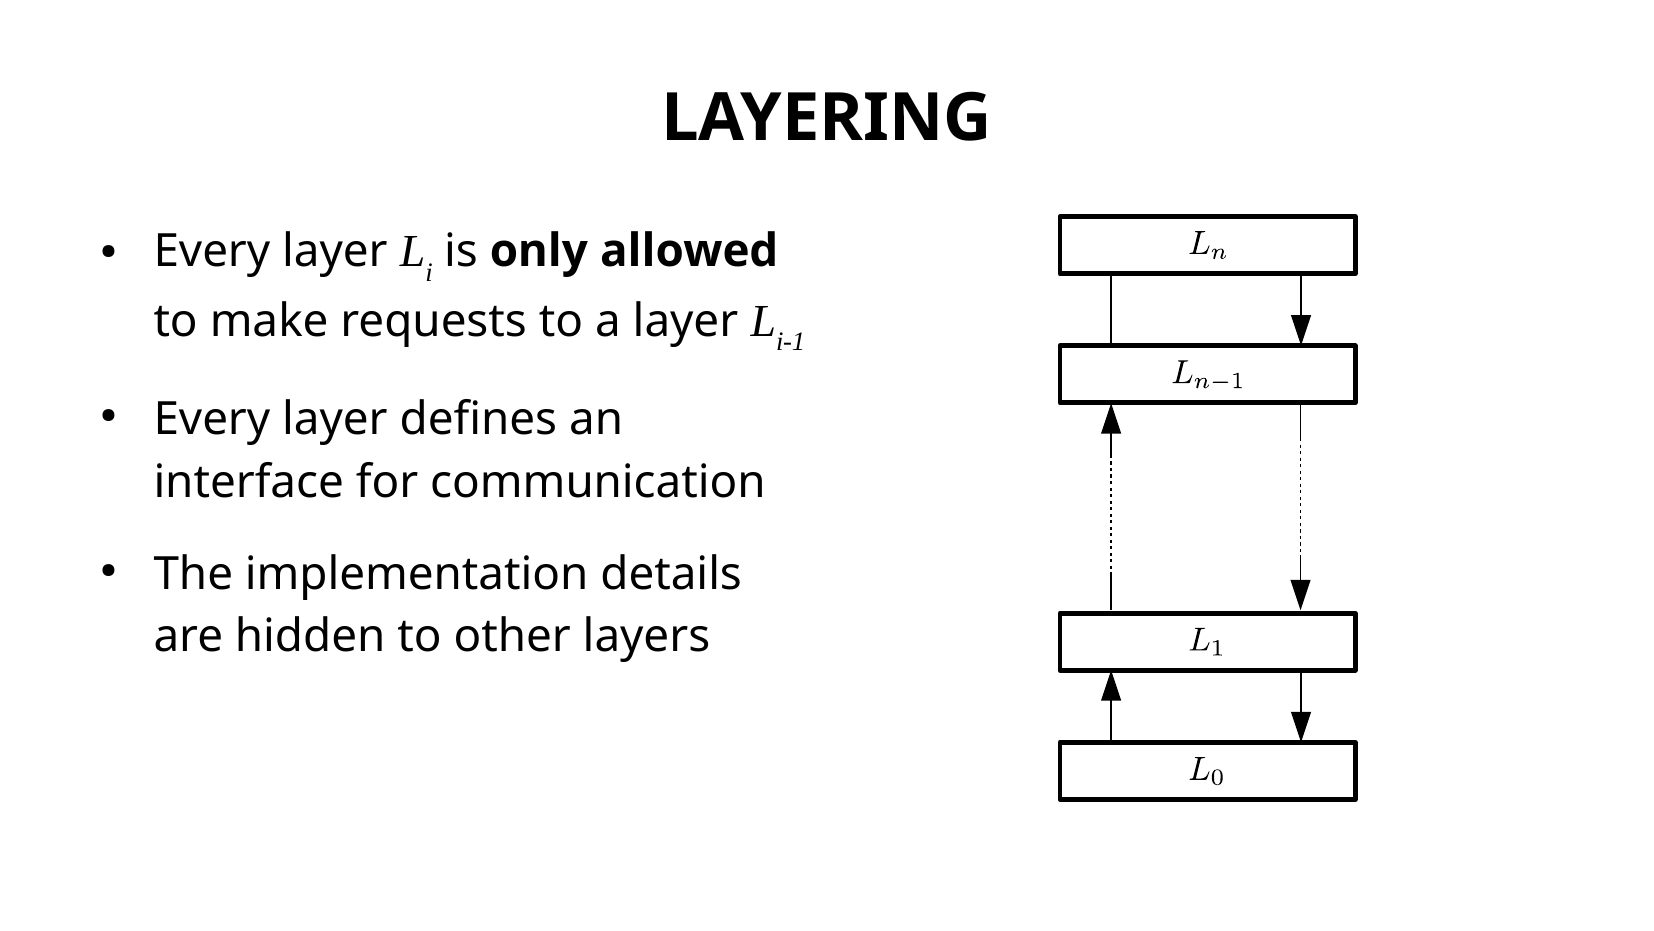

# LAYERING
Every layer Li is only allowed to make requests to a layer Li-1
Every layer defines an interface for communication
The implementation details are hidden to other layers